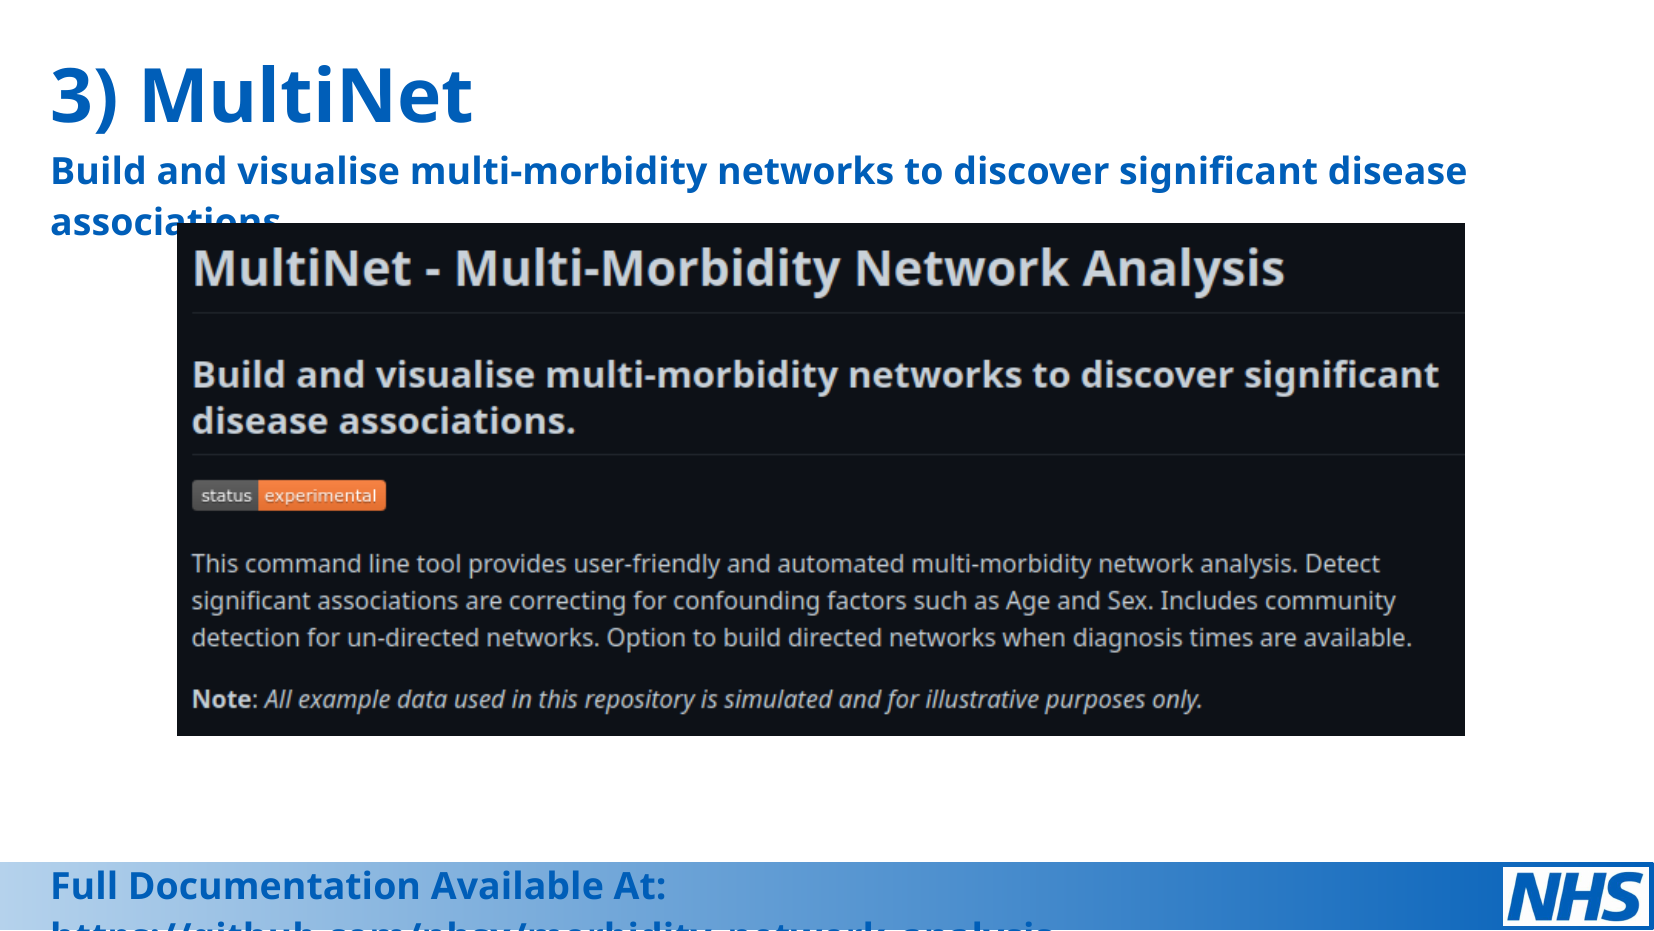

3) MultiNet
Build and visualise multi-morbidity networks to discover significant disease associations.
Full Documentation Available At:
https://github.com/nhsx/morbidity_network_analysis